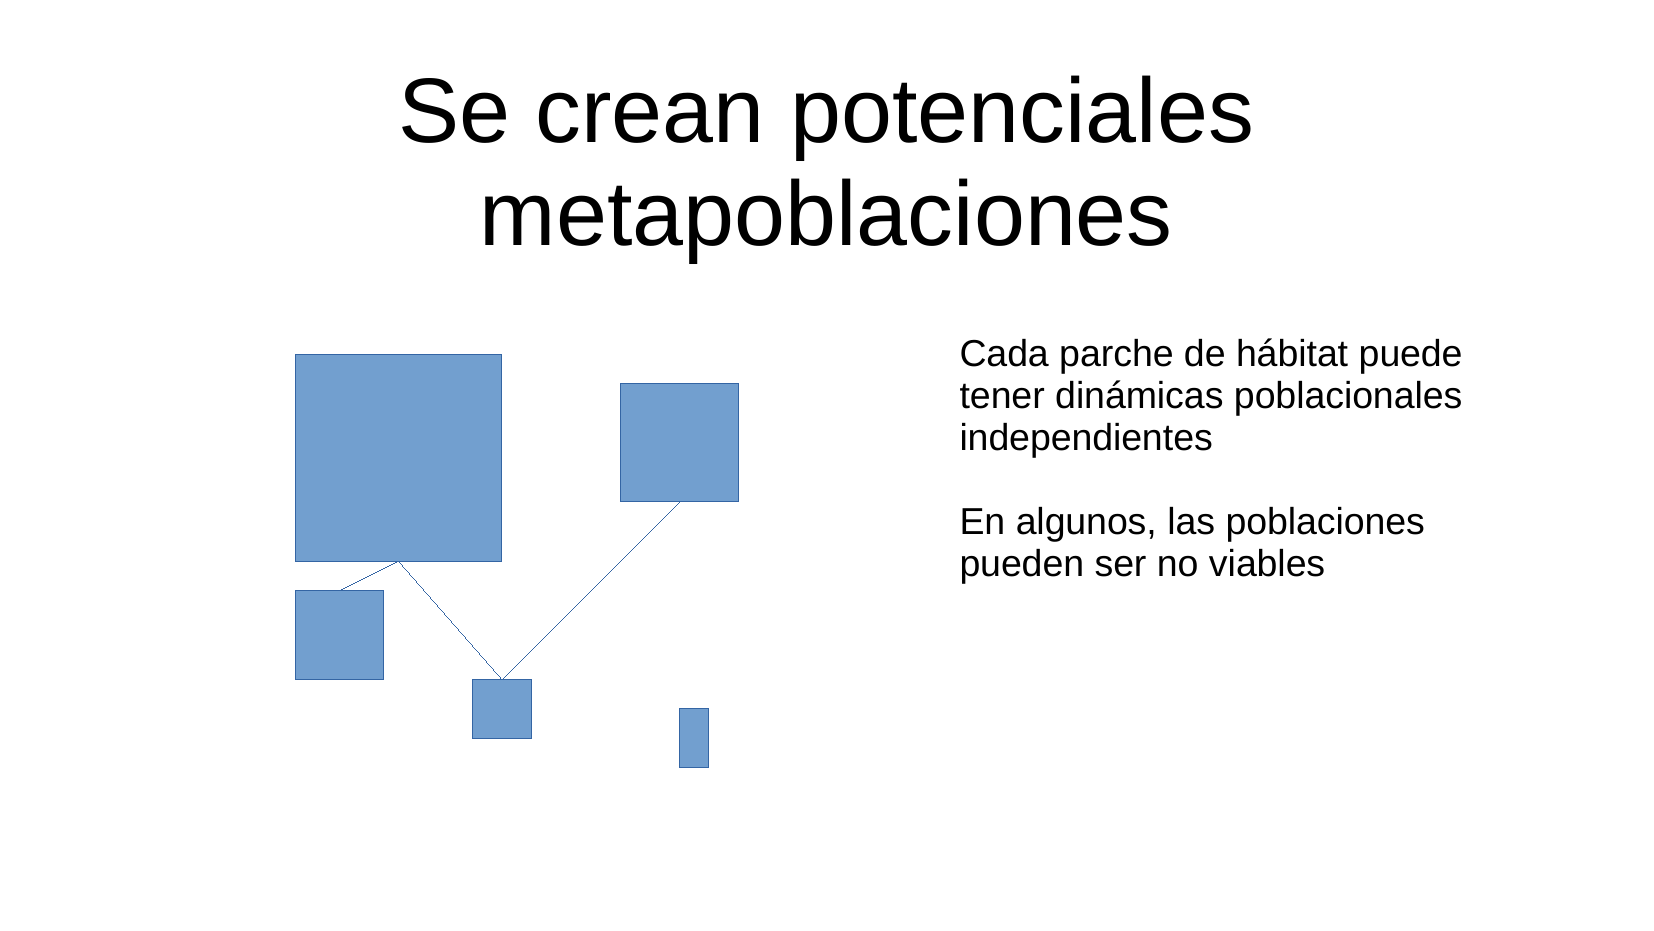

# Se crean potenciales metapoblaciones
Cada parche de hábitat puede tener dinámicas poblacionales independientes
En algunos, las poblaciones pueden ser no viables